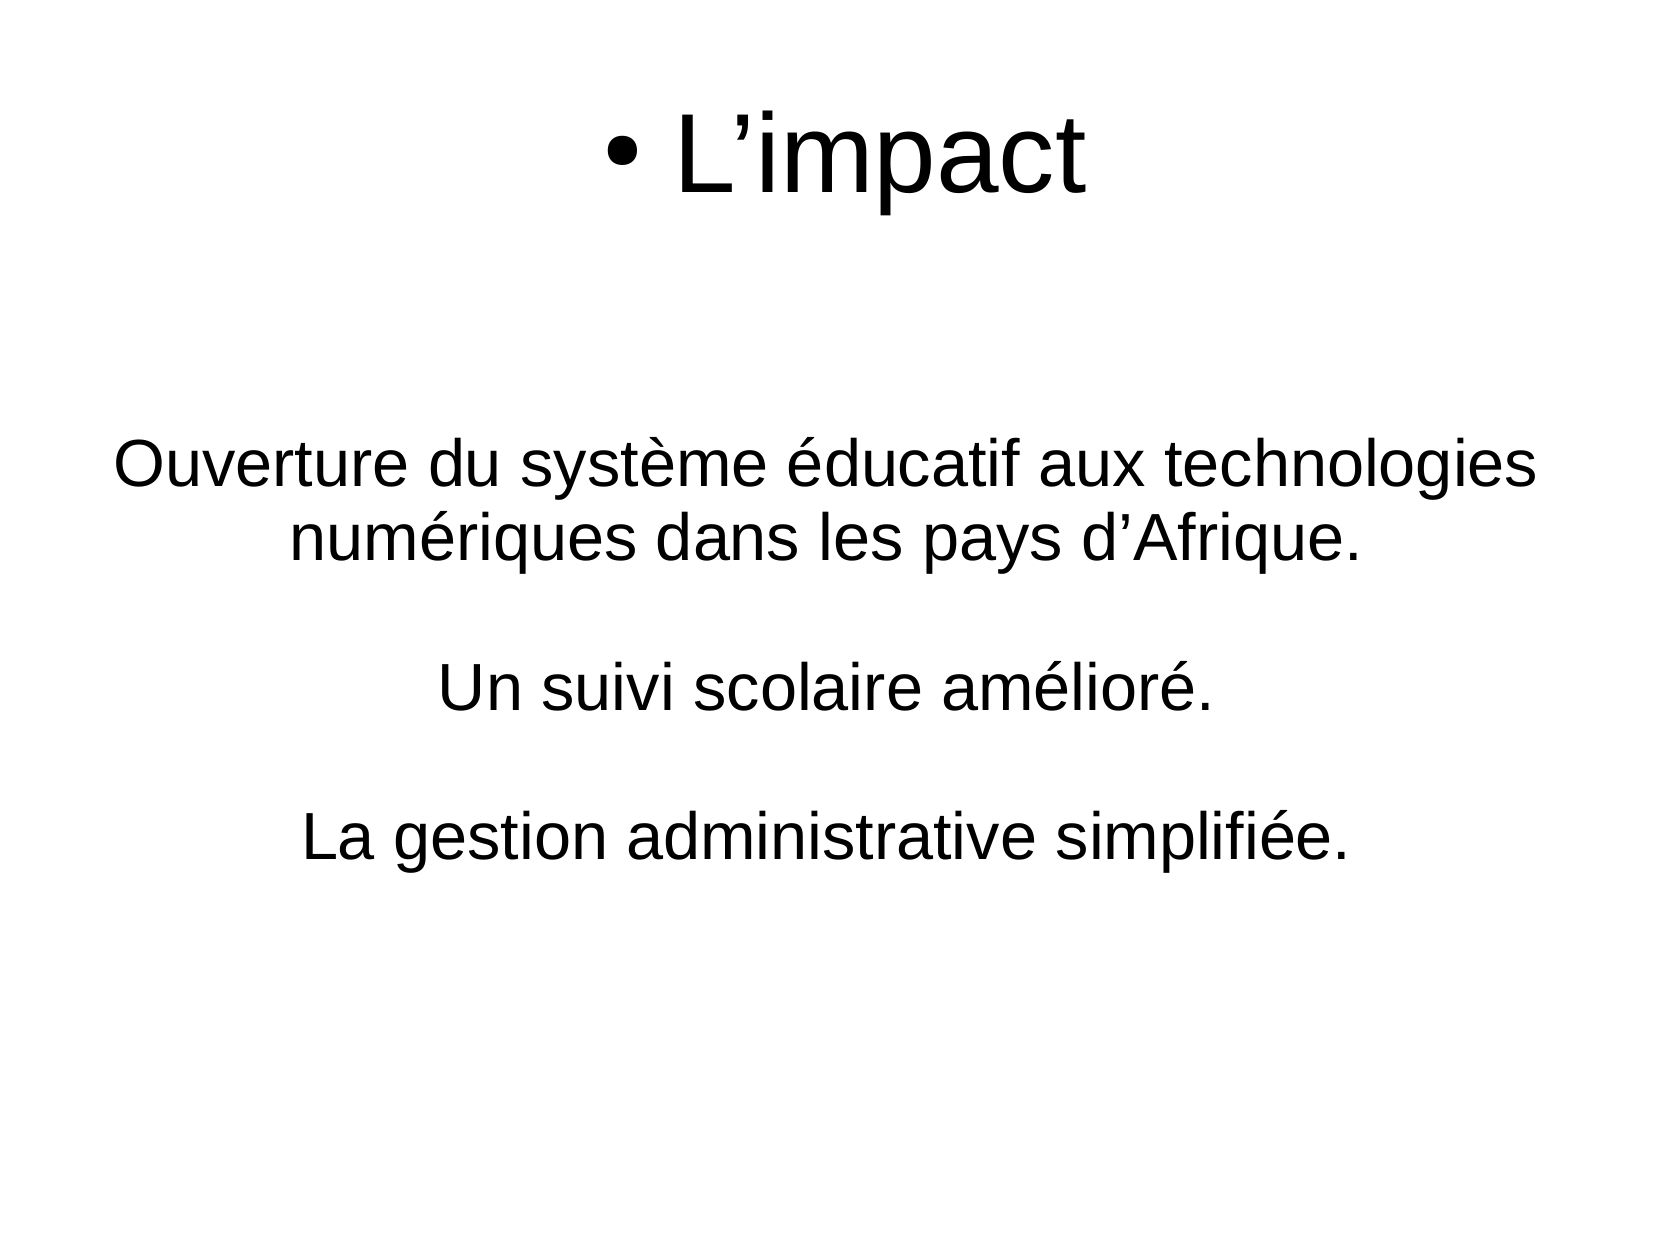

# L’impact
Ouverture du système éducatif aux technologies numériques dans les pays d’Afrique.
Un suivi scolaire amélioré.
La gestion administrative simplifiée.